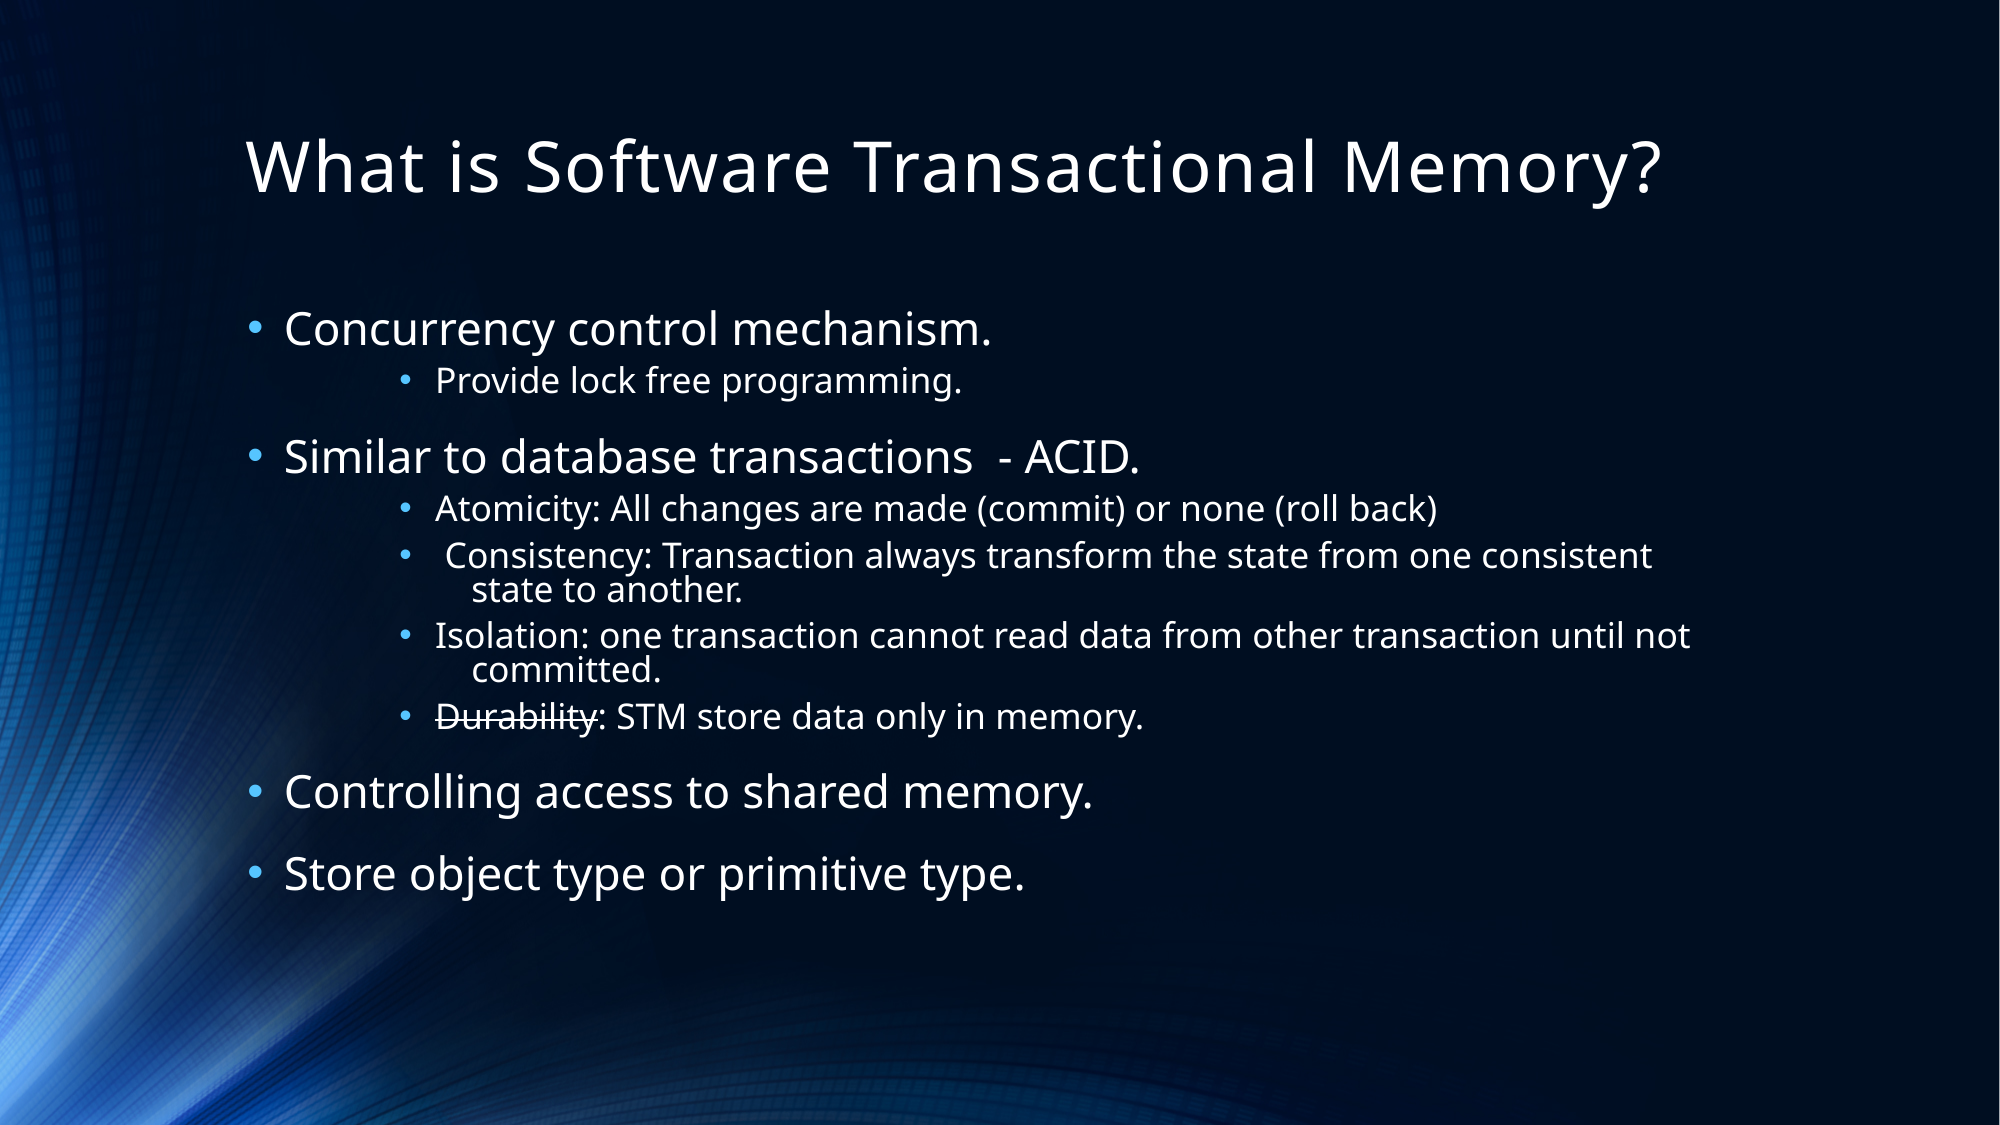

# What is Software Transactional Memory?
Concurrency control mechanism.
Provide lock free programming.
Similar to database transactions - ACID.
Atomicity: All changes are made (commit) or none (roll back)
 Consistency: Transaction always transform the state from one consistent state to another.
Isolation: one transaction cannot read data from other transaction until not committed.
Durability: STM store data only in memory.
Controlling access to shared memory.
Store object type or primitive type.